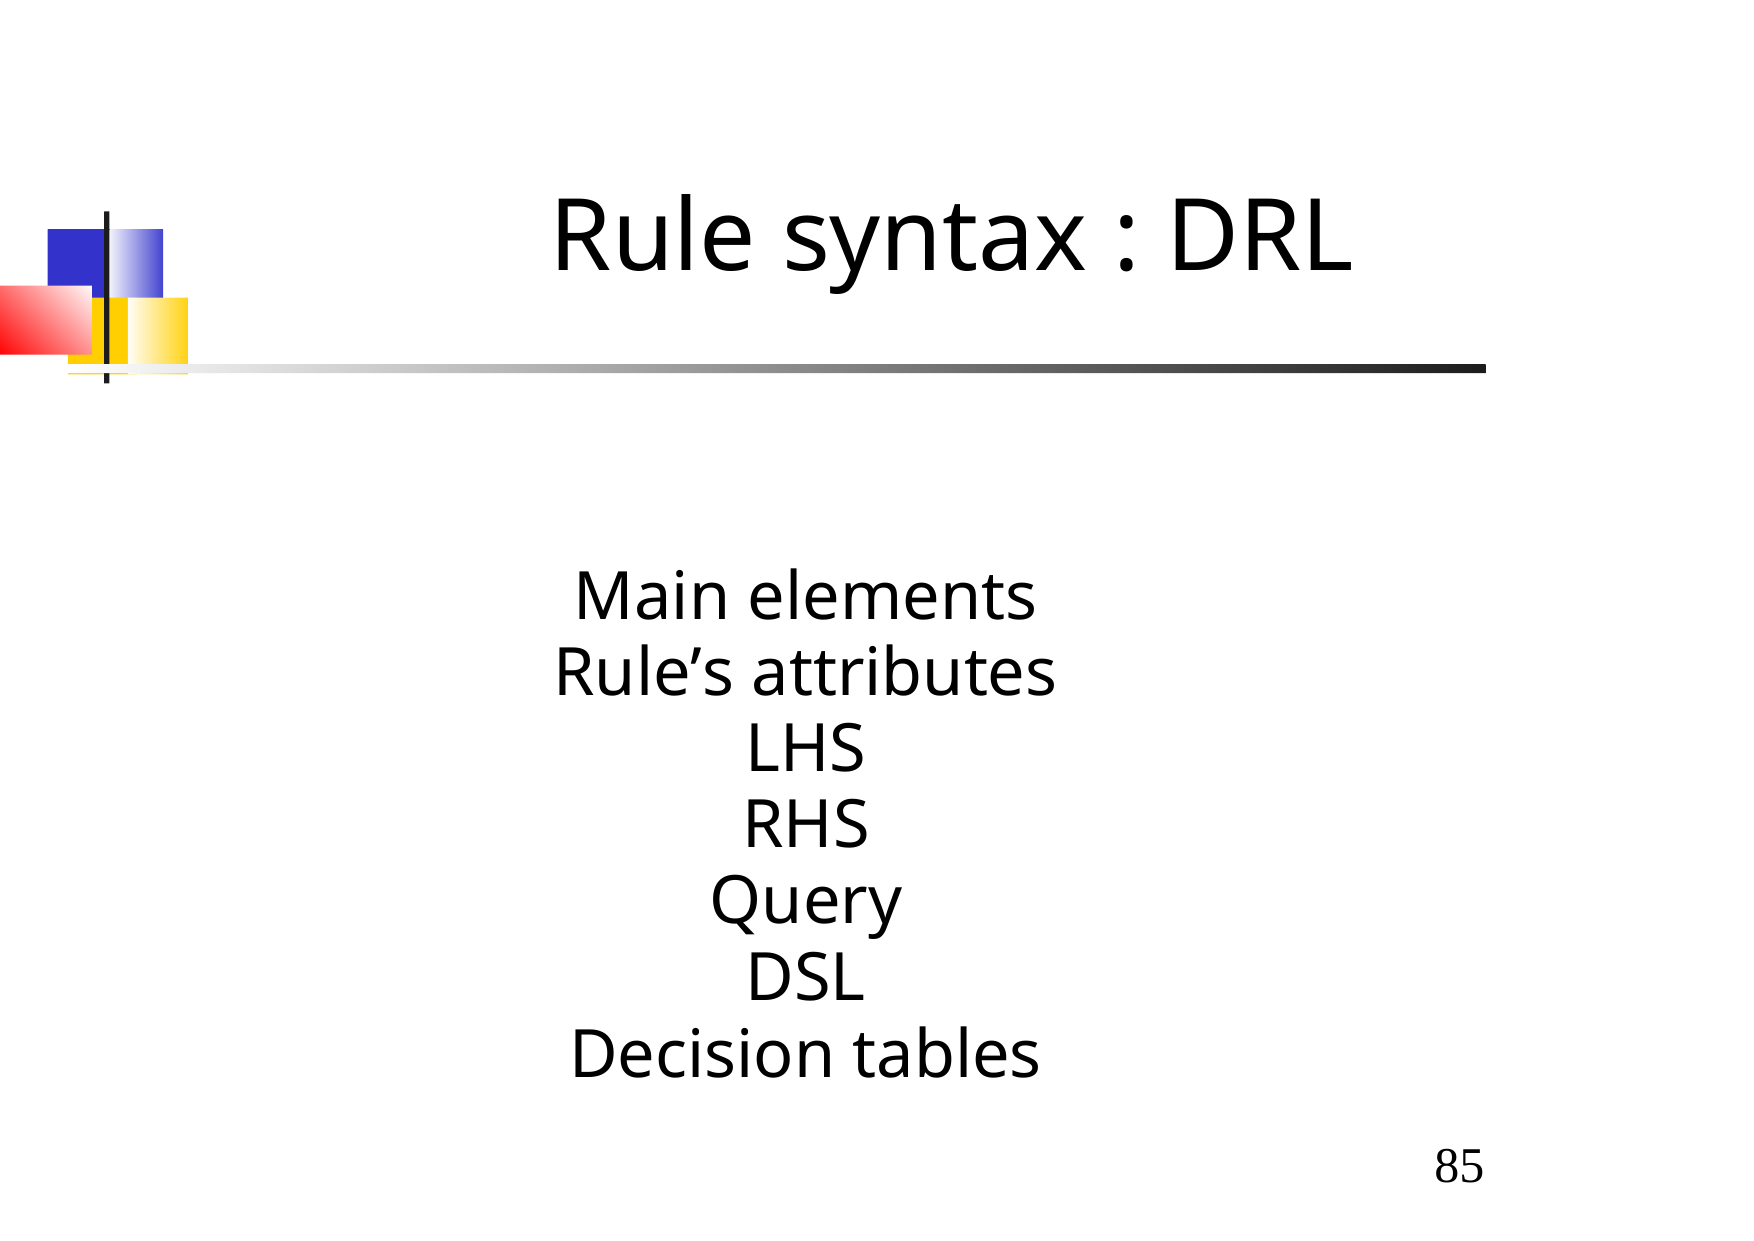

# Rule syntax : DRL
Main elements
Rule’s attributes
LHS
RHS
Query
DSL
Decision tables